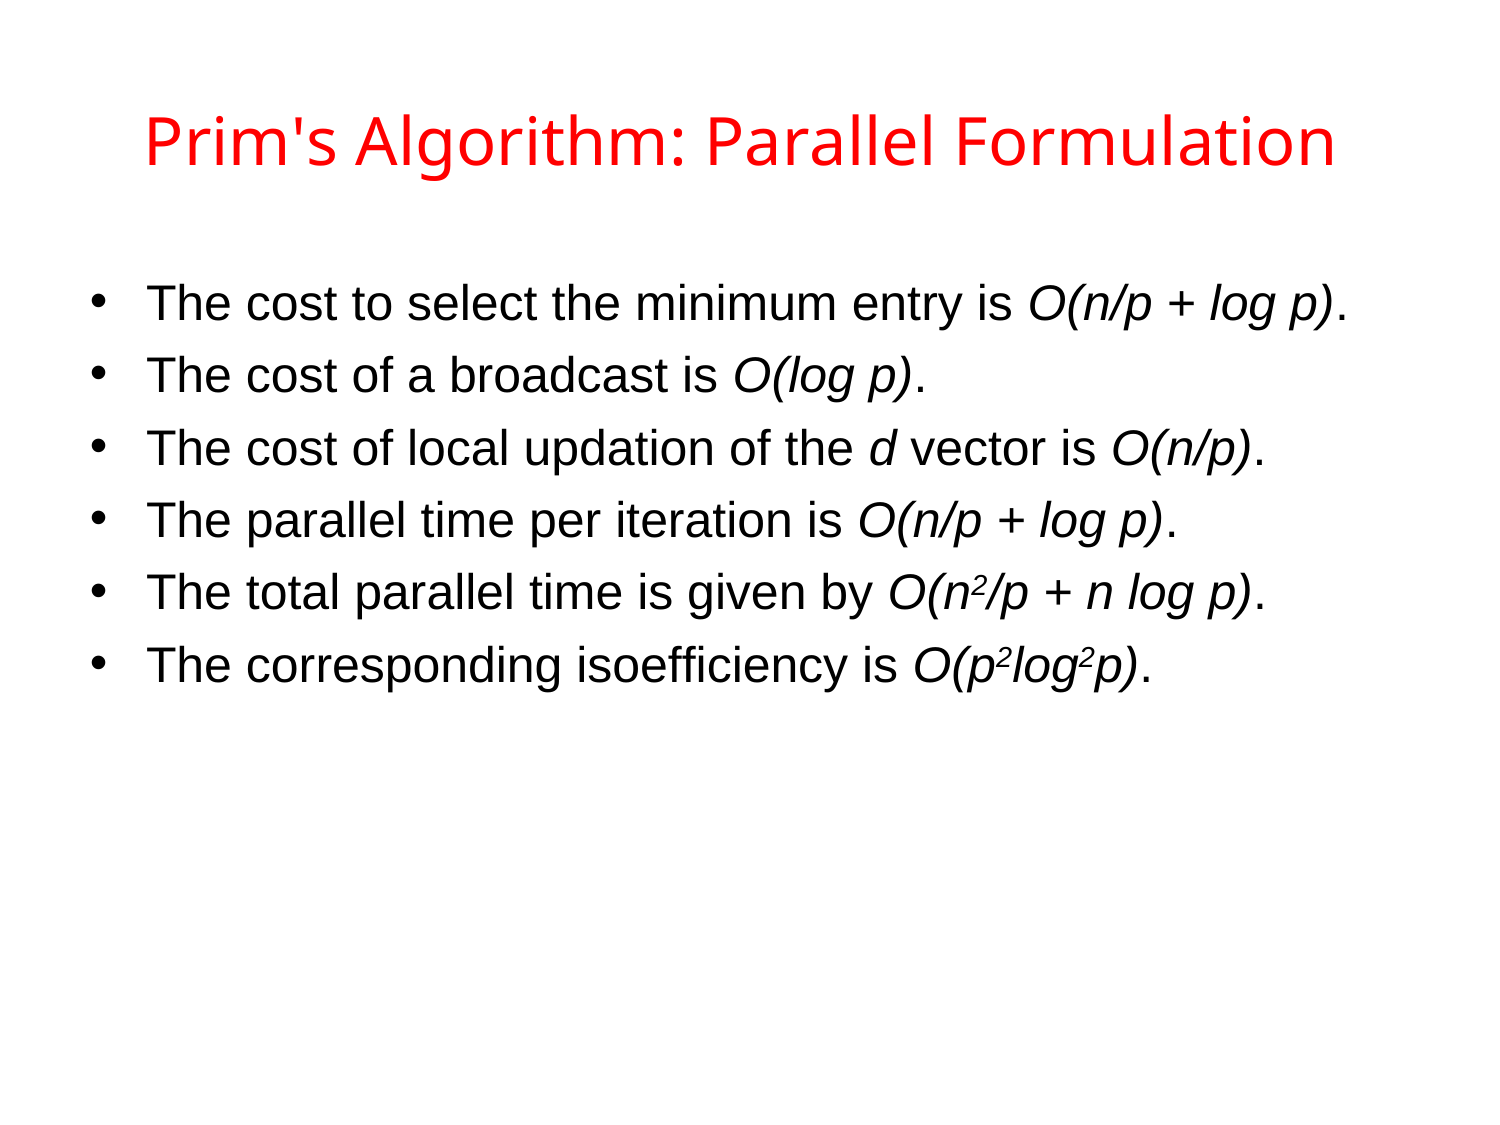

# Prim's Algorithm: Parallel Formulation
The cost to select the minimum entry is O(n/p + log p).
The cost of a broadcast is O(log p).
The cost of local updation of the d vector is O(n/p).
The parallel time per iteration is O(n/p + log p).
The total parallel time is given by O(n2/p + n log p).
The corresponding isoefficiency is O(p2log2p).